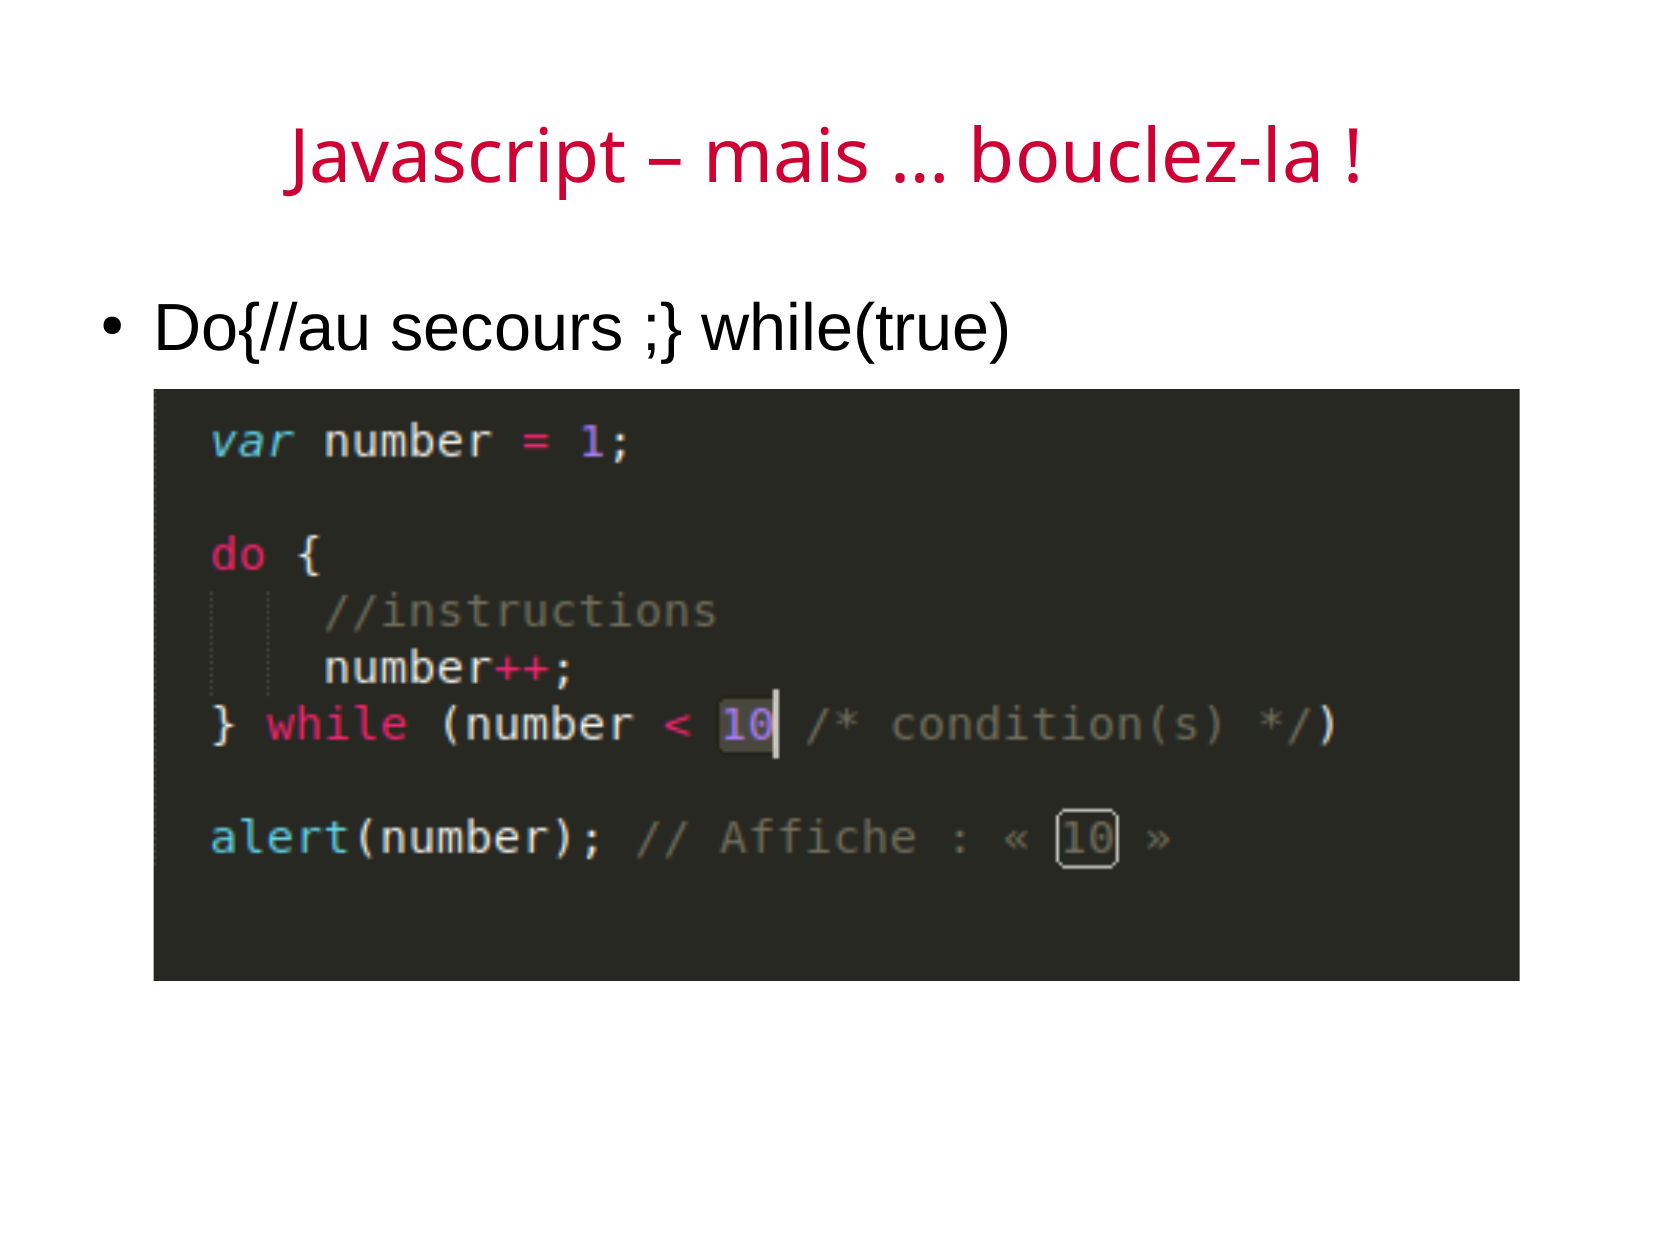

Javascript – mais … bouclez-la !
# Do{//au secours ;} while(true)